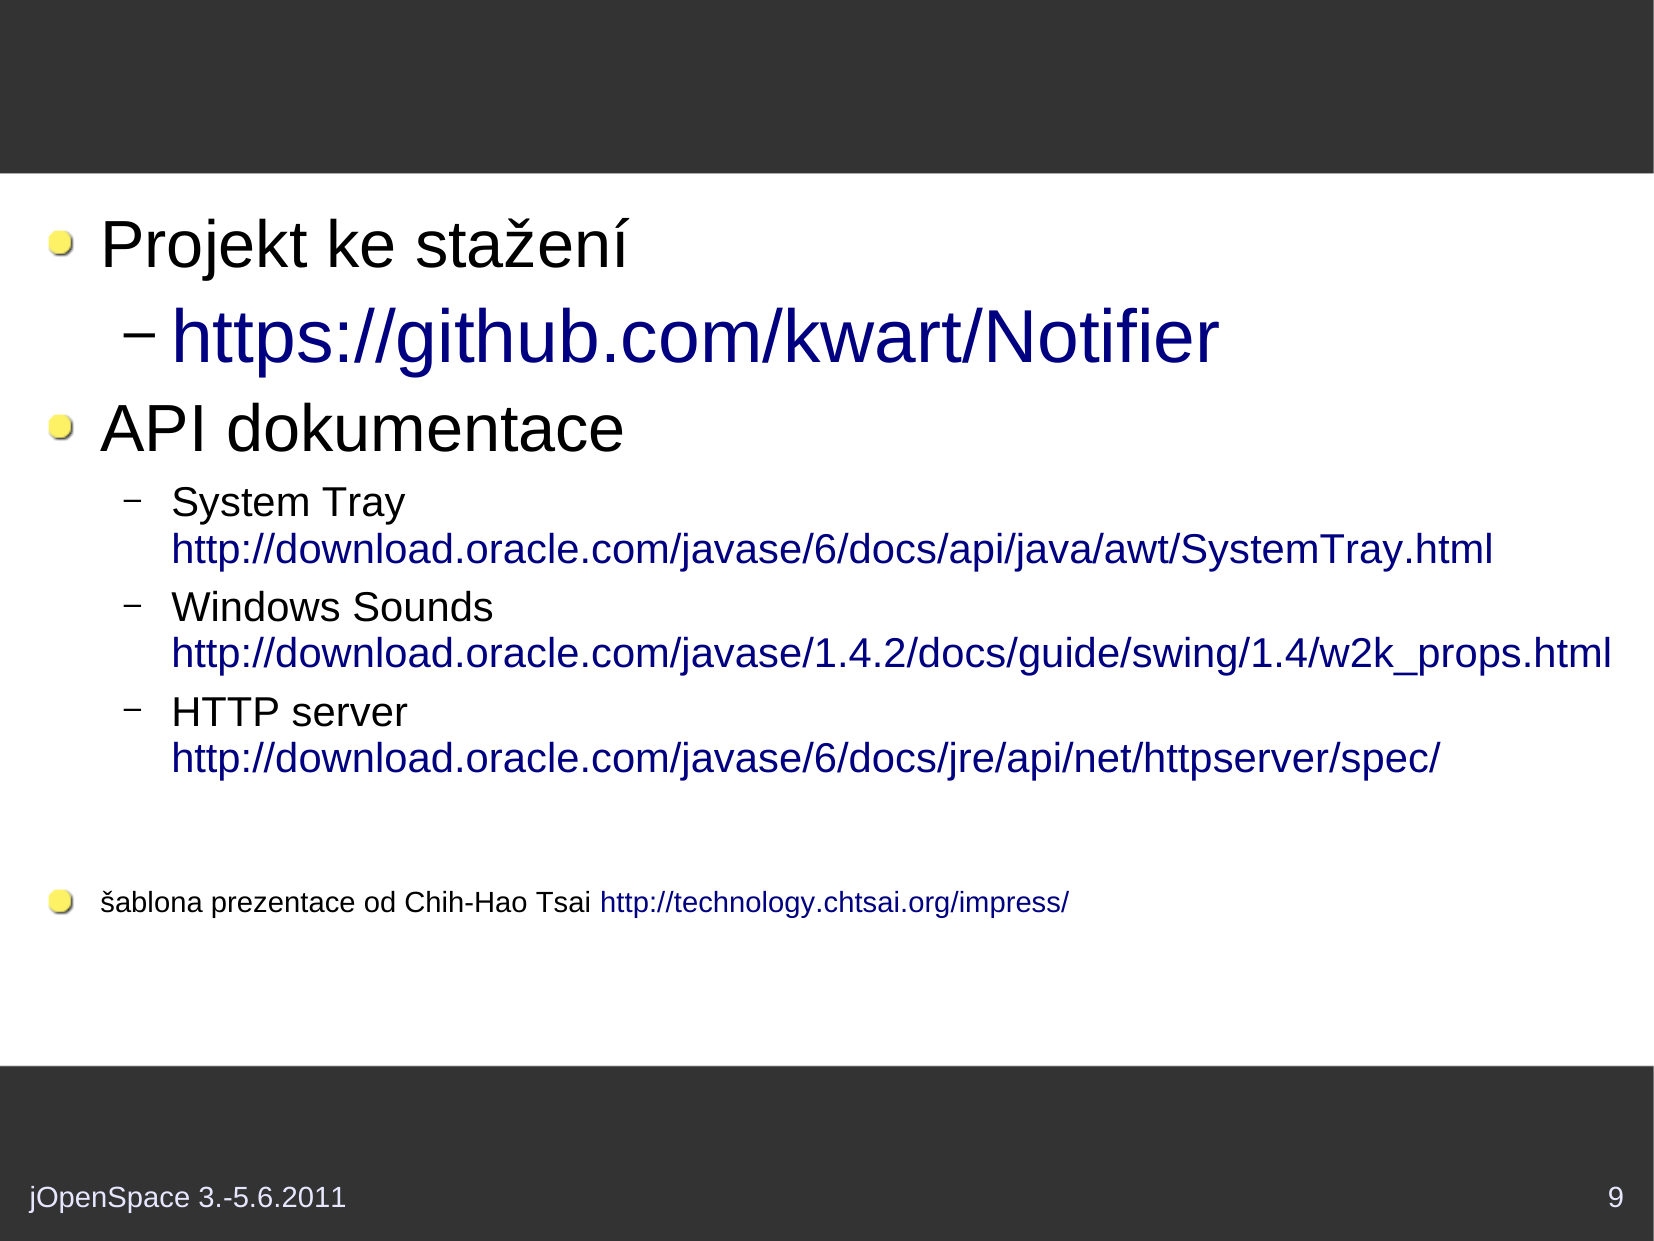

# Projekt ke stažení
https://github.com/kwart/Notifier
API dokumentace
System Tray
http://download.oracle.com/javase/6/docs/api/java/awt/SystemTray.html
Windows Sounds
http://download.oracle.com/javase/1.4.2/docs/guide/swing/1.4/w2k_props.html
HTTP server
http://download.oracle.com/javase/6/docs/jre/api/net/httpserver/spec/
šablona prezentace od Chih-Hao Tsai http://technology.chtsai.org/impress/
9